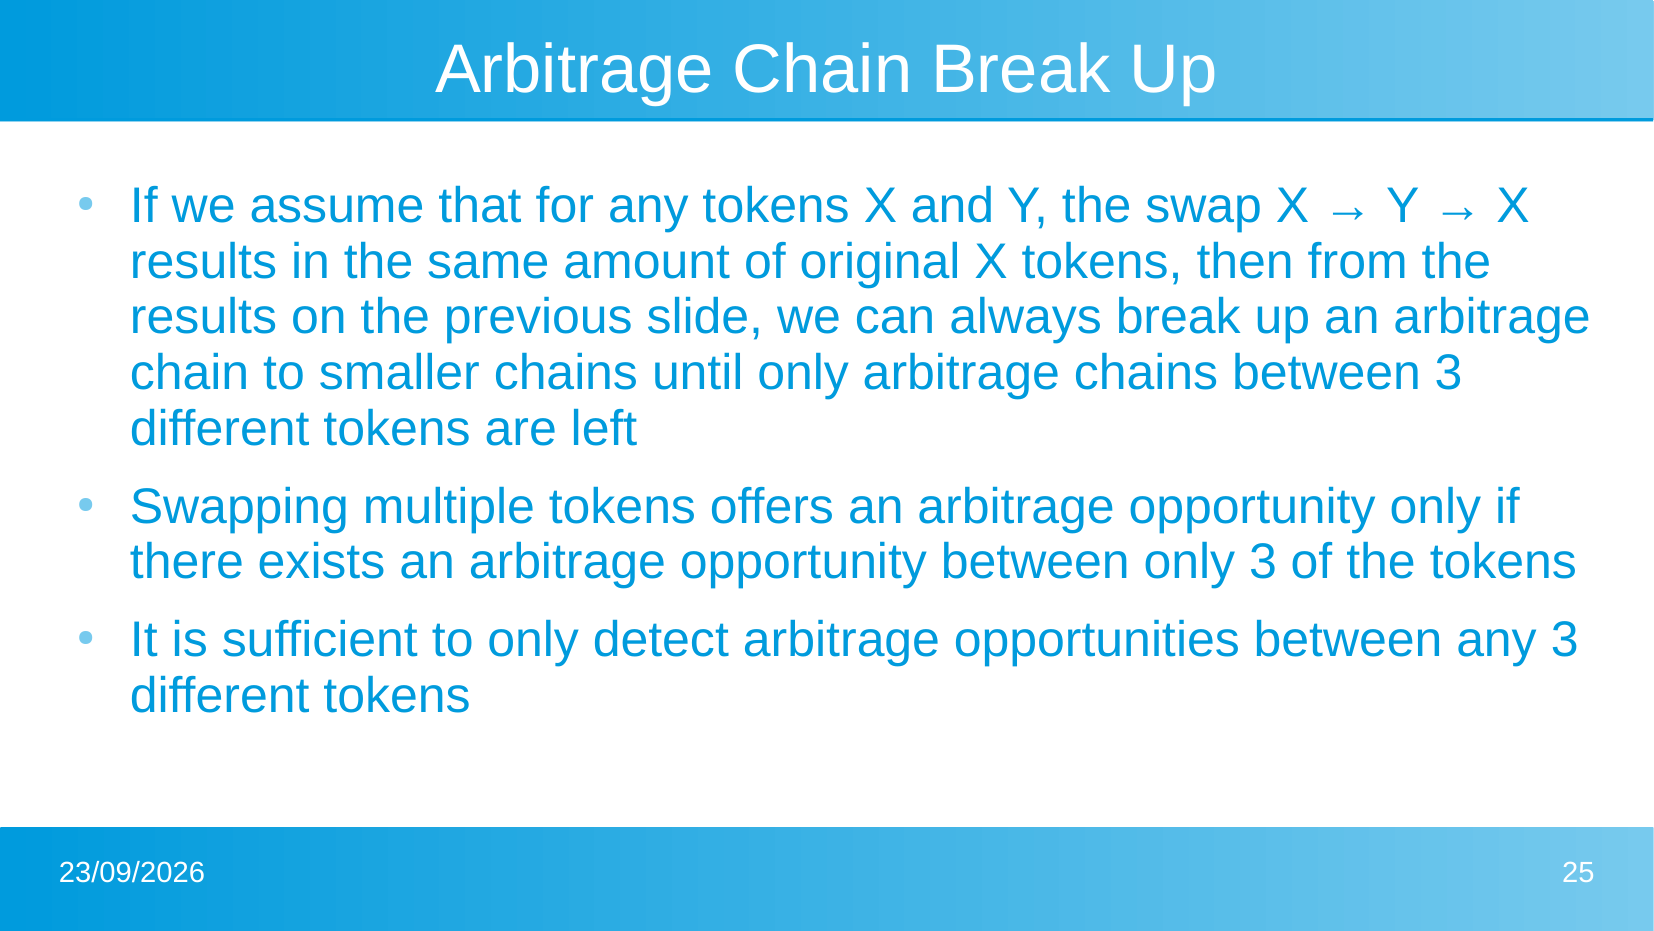

# Arbitrage Chain Break Up
If we assume that for any tokens X and Y, the swap X → Y → X results in the same amount of original X tokens, then from the results on the previous slide, we can always break up an arbitrage chain to smaller chains until only arbitrage chains between 3 different tokens are left
Swapping multiple tokens offers an arbitrage opportunity only if there exists an arbitrage opportunity between only 3 of the tokens
It is sufficient to only detect arbitrage opportunities between any 3 different tokens
25